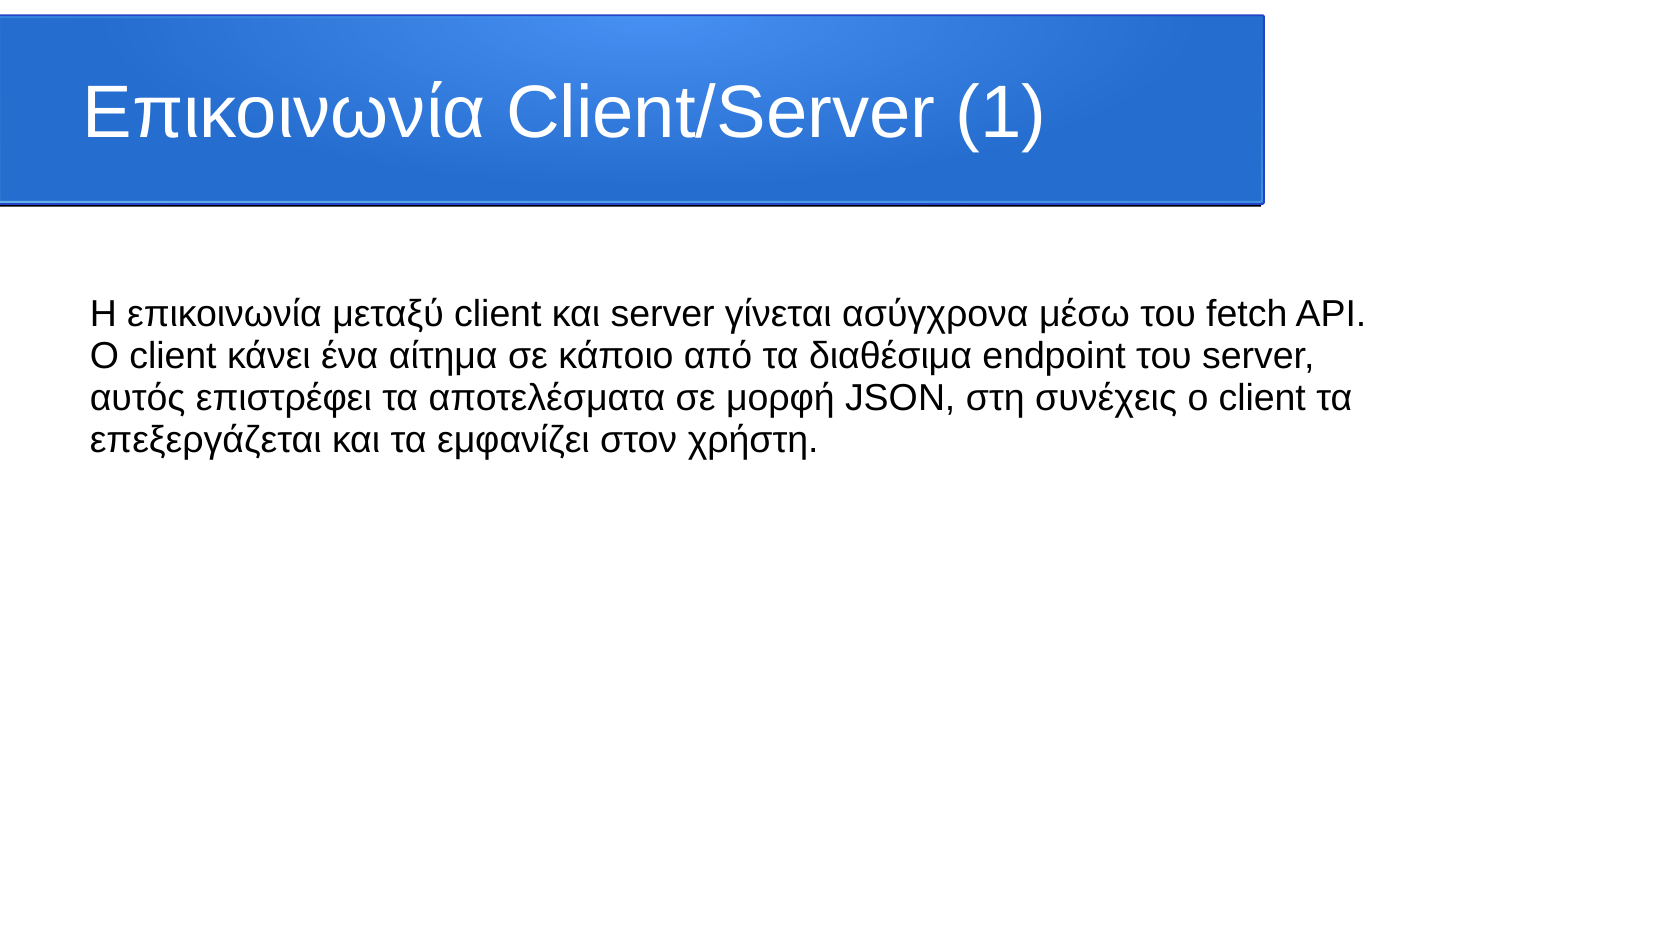

# Επικοινωνία Client/Server (1)
Η επικοινωνία μεταξύ client και server γίνεται ασύγχρονα μέσω του fetch API. O client κάνει ένα αίτημα σε κάποιο από τα διαθέσιμα endpoint του server, αυτός επιστρέφει τα αποτελέσματα σε μορφή JSON, στη συνέχεις ο client τα επεξεργάζεται και τα εμφανίζει στον χρήστη.